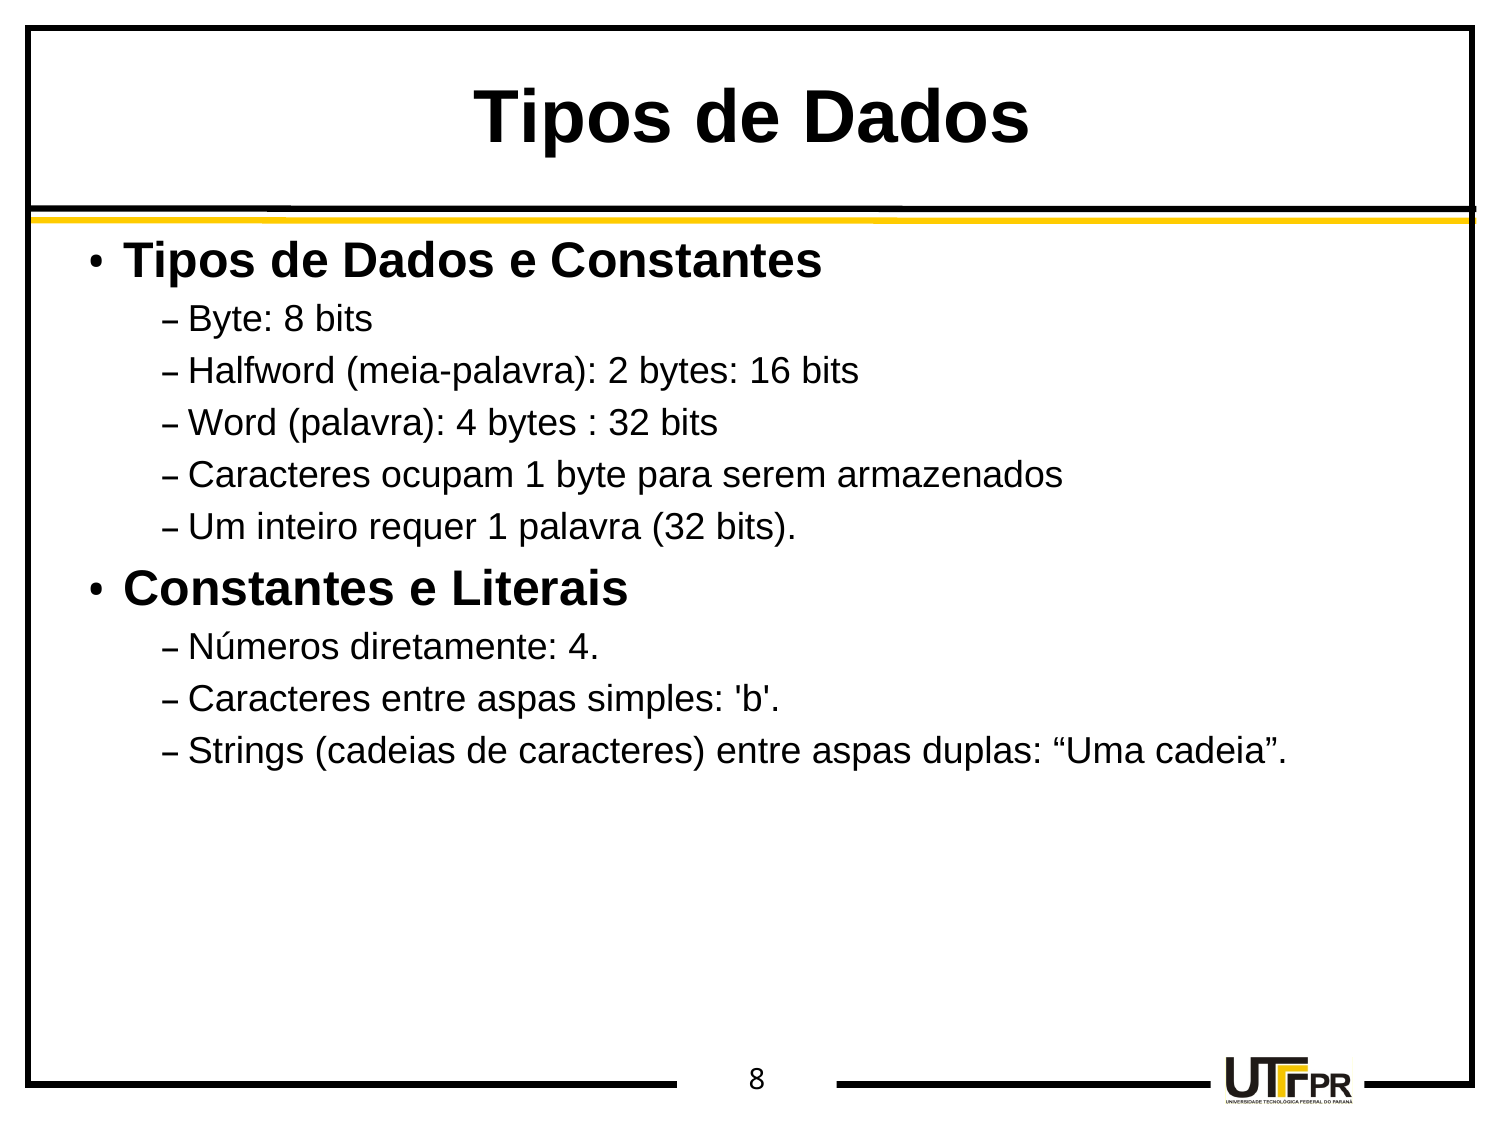

# Tipos de Dados
Tipos de Dados e Constantes
Byte: 8 bits
Halfword (meia-palavra): 2 bytes: 16 bits
Word (palavra): 4 bytes : 32 bits
Caracteres ocupam 1 byte para serem armazenados
Um inteiro requer 1 palavra (32 bits).
Constantes e Literais
Números diretamente: 4.
Caracteres entre aspas simples: 'b'.
Strings (cadeias de caracteres) entre aspas duplas: “Uma cadeia”.